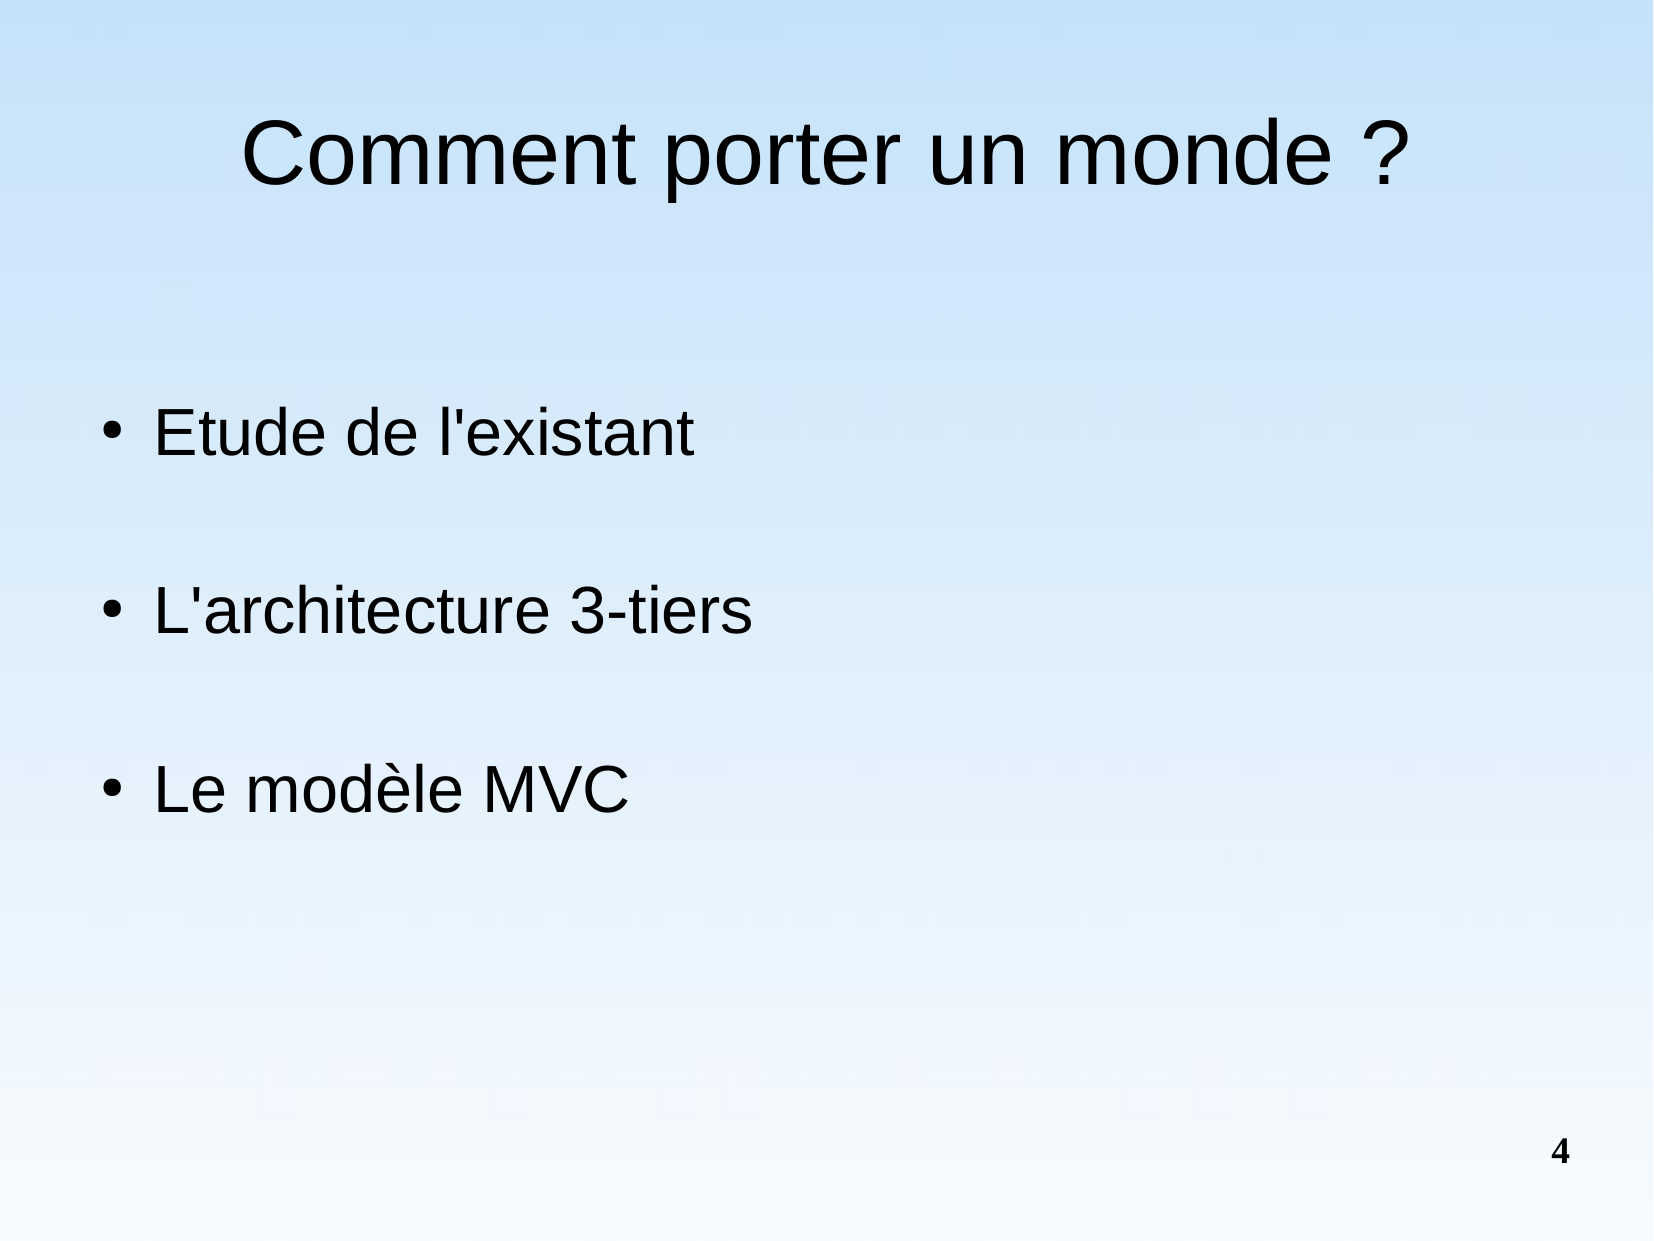

# Comment porter un monde ?
Etude de l'existant
L'architecture 3-tiers
Le modèle MVC
4